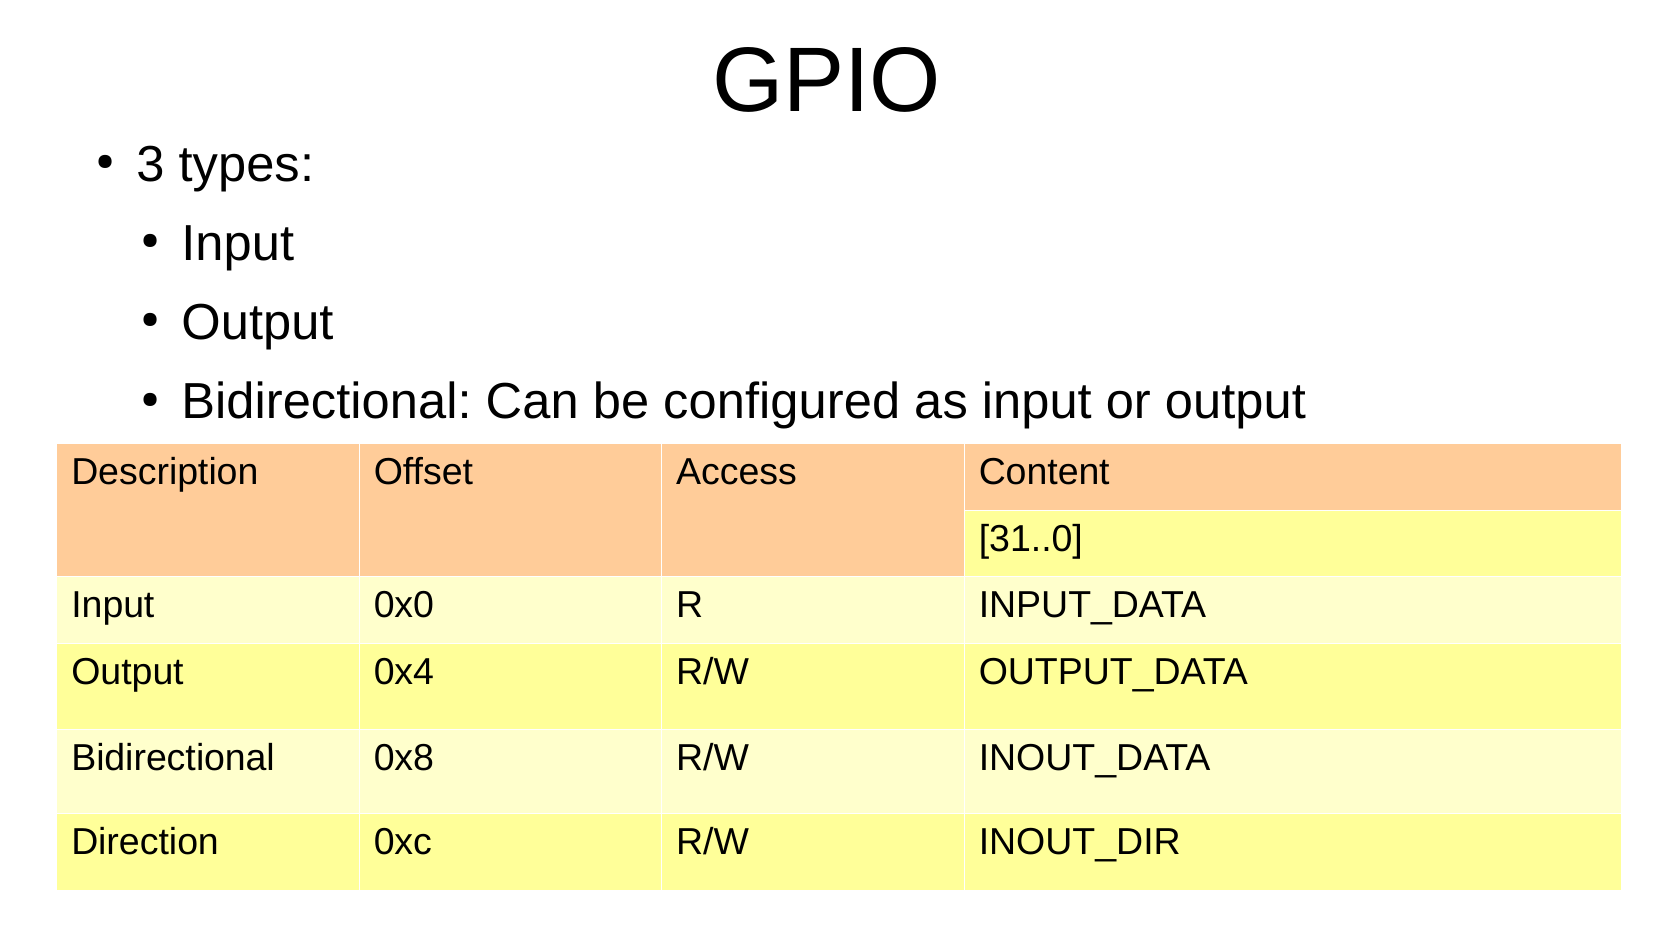

# GPIO
3 types:
Input
Output
Bidirectional: Can be configured as input or output
| Description | Offset | Access | Content |
| --- | --- | --- | --- |
| | | | [31..0] |
| Input | 0x0 | R | INPUT\_DATA |
| Output | 0x4 | R/W | OUTPUT\_DATA |
| Bidirectional | 0x8 | R/W | INOUT\_DATA |
| Direction | 0xc | R/W | INOUT\_DIR |
| | | | | | | | | | | | | | | | | | | | | | | | | | | | | | | | | | | | |
| --- | --- | --- | --- | --- | --- | --- | --- | --- | --- | --- | --- | --- | --- | --- | --- | --- | --- | --- | --- | --- | --- | --- | --- | --- | --- | --- | --- | --- | --- | --- | --- | --- | --- | --- | --- |
| | | | | | | | | | | | | | | | | | | | | | | | | | | | | | | | | | | | |
| | | | | | | | | | | | | | | | | | | | | | | | | | | | | | | | | | | | |
| | | | | | | | | | | | | | | | | | | | | | | | | | | | | | | | | | | | |
| | | | | | | | | | | | | | | | | | | | | | | | | | | | | | | | | | | | |
| | | | | | | | | | | | | | | | | | | | | | | | | | | | | | | | | | | | |